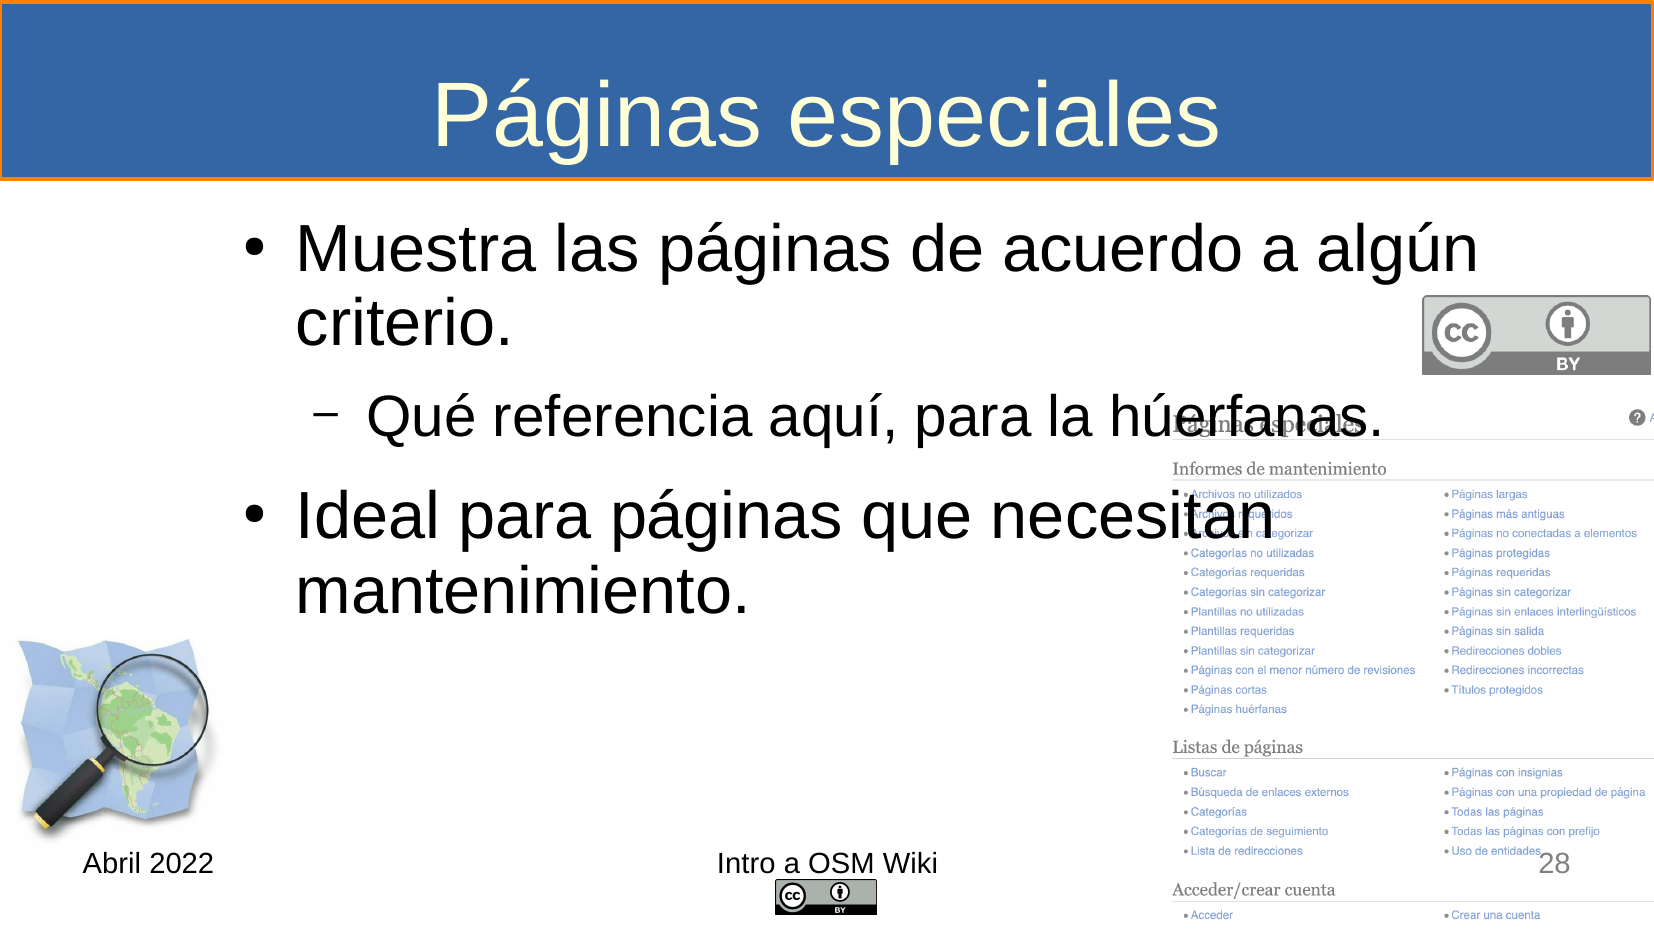

# Páginas especiales
Muestra las páginas de acuerdo a algún criterio.
Qué referencia aquí, para la húerfanas.
Ideal para páginas que necesitan mantenimiento.
Abril 2022
Intro a OSM Wiki
28